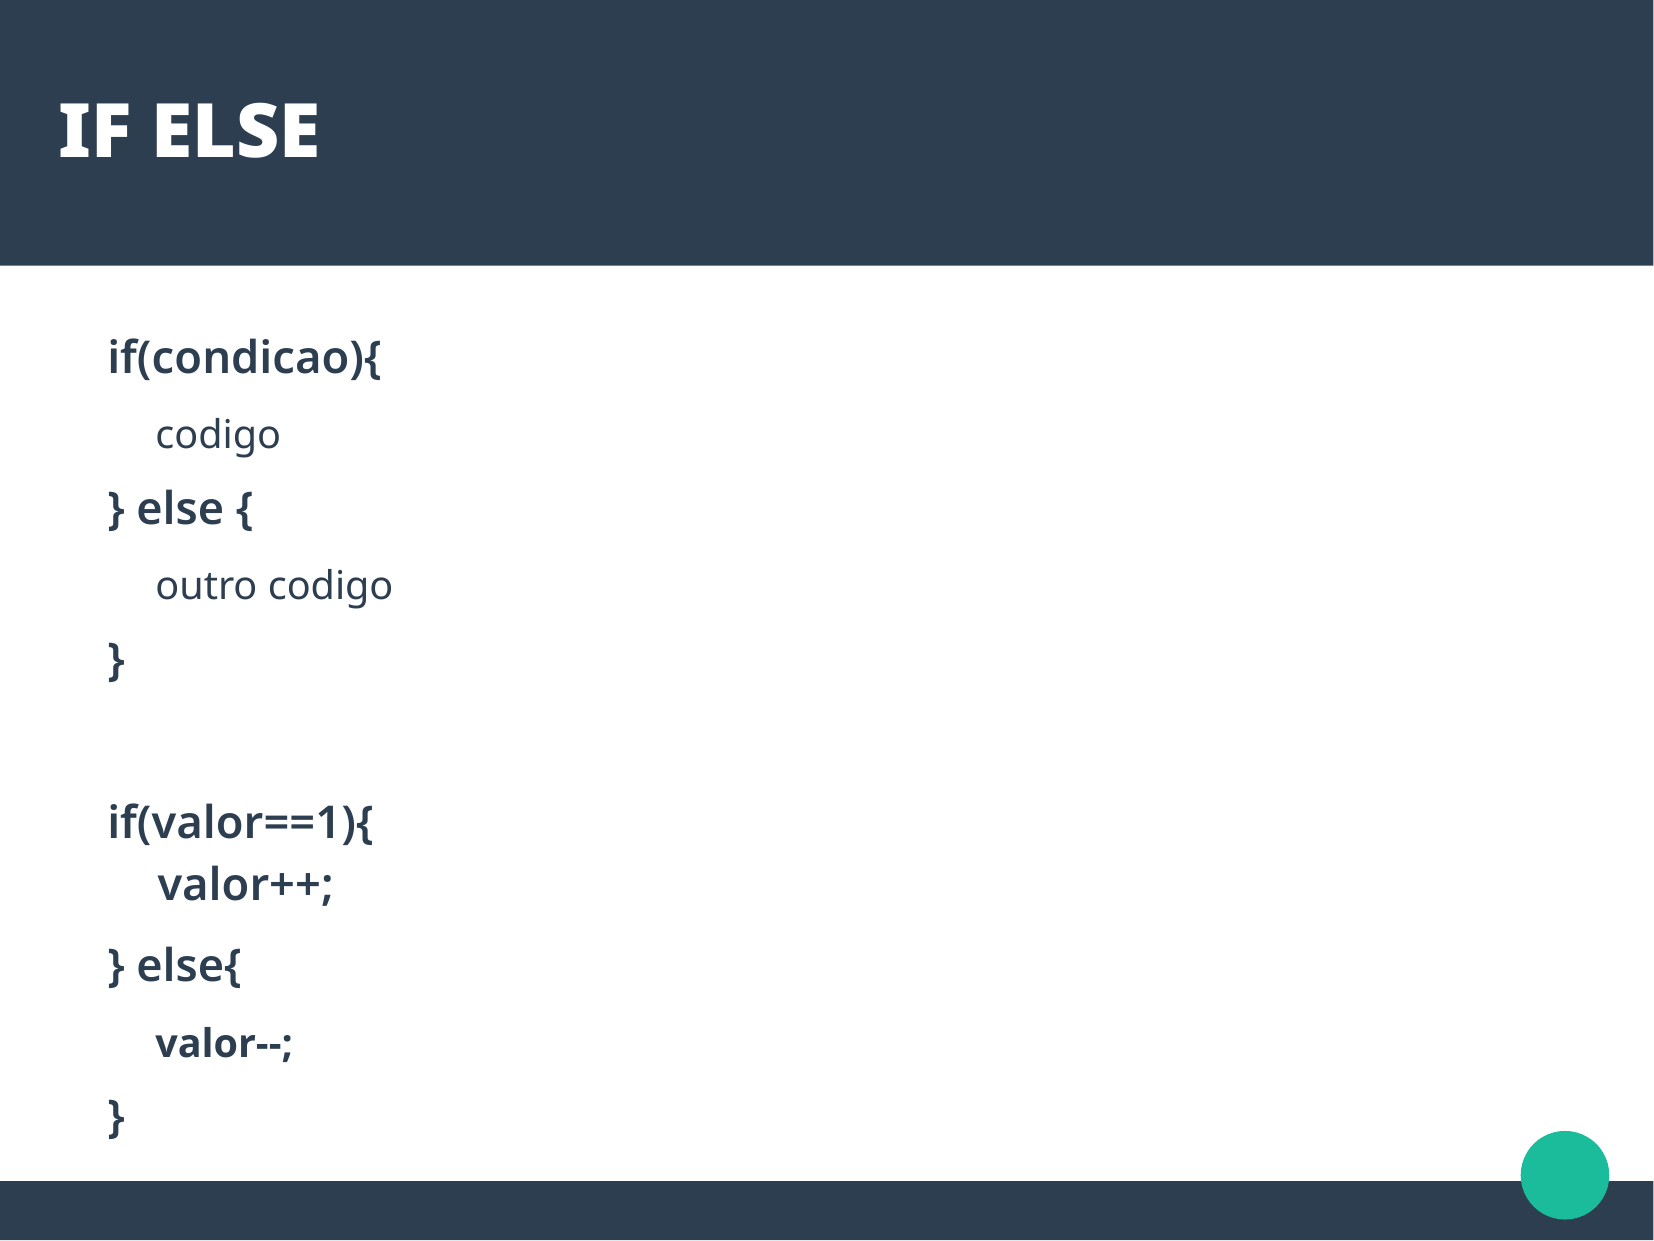

# IF ELSE
if(condicao){
codigo
} else {
outro codigo
}
if(valor==1){
	valor++;
} else{
valor--;
}